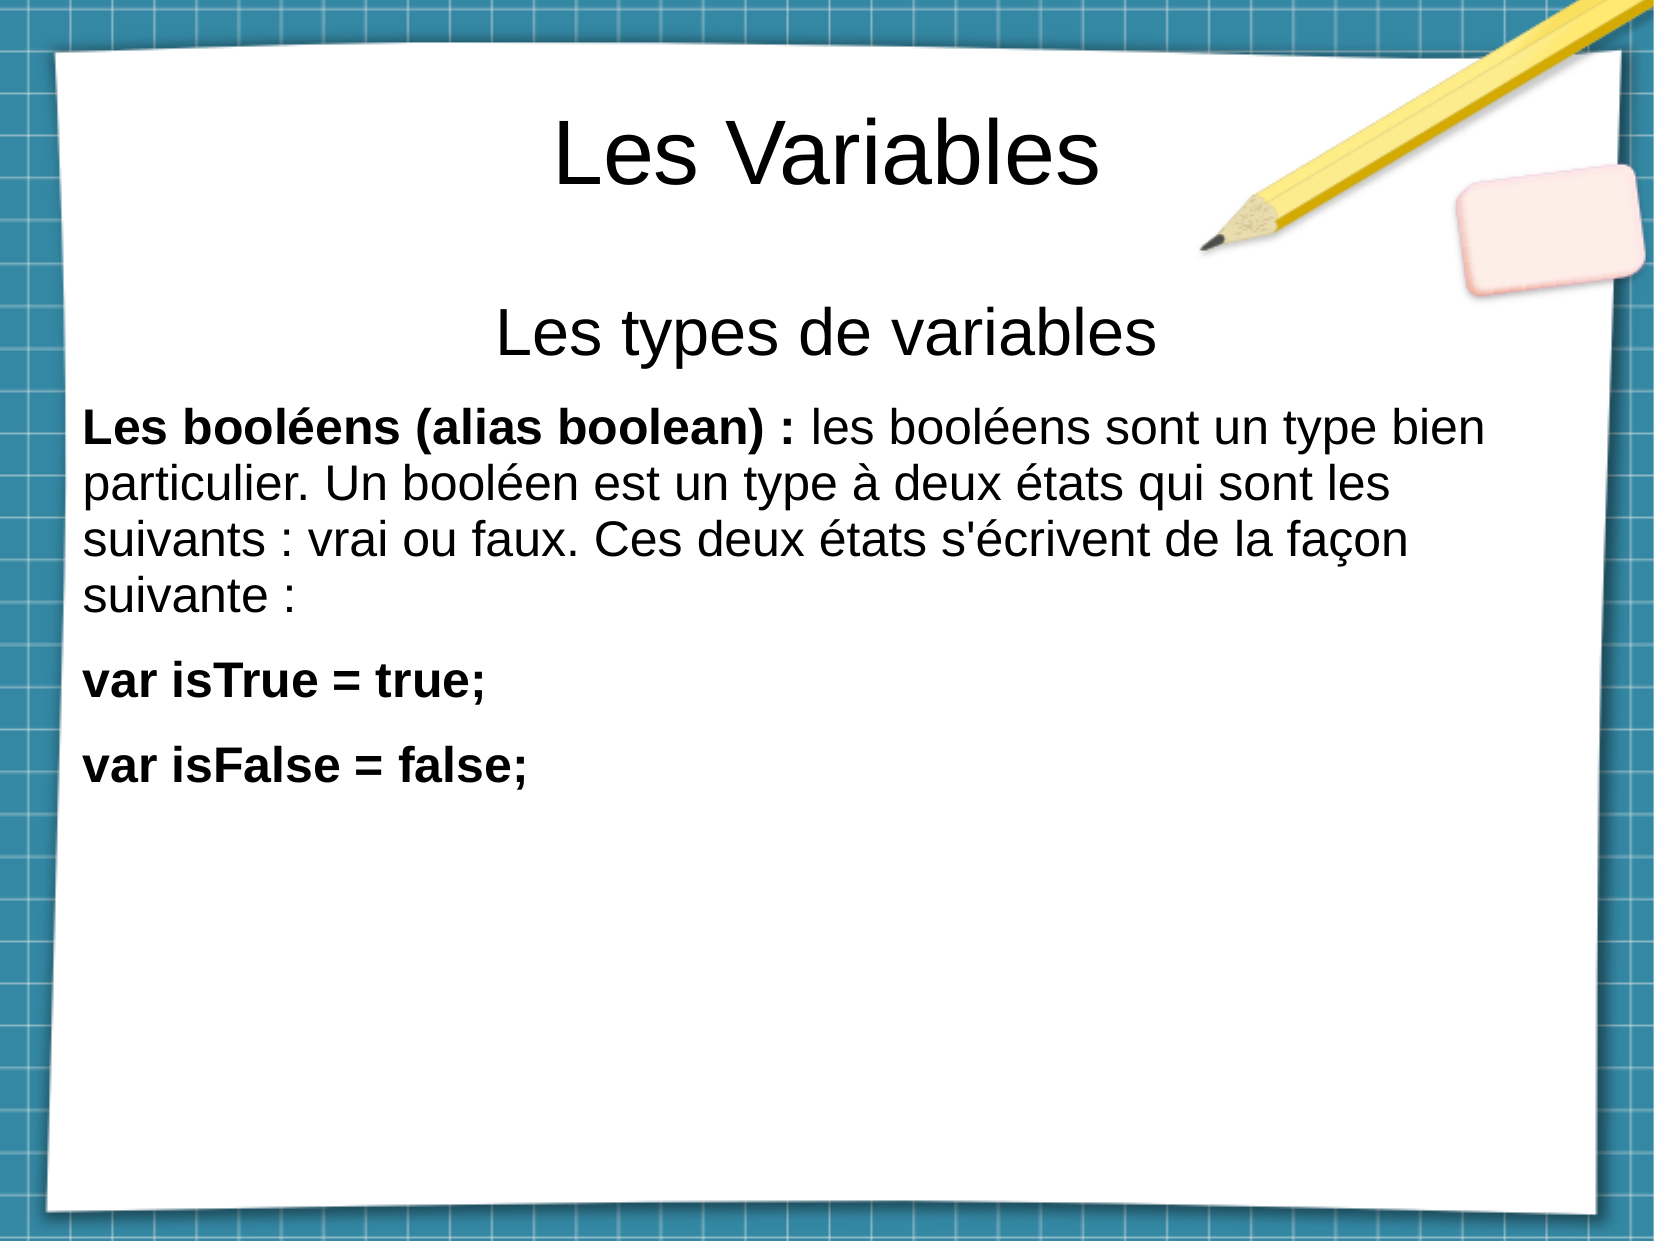

# Les Variables
Les types de variables
Les booléens (alias boolean) : les booléens sont un type bien particulier. Un booléen est un type à deux états qui sont les suivants : vrai ou faux. Ces deux états s'écrivent de la façon suivante :
var isTrue = true;
var isFalse = false;